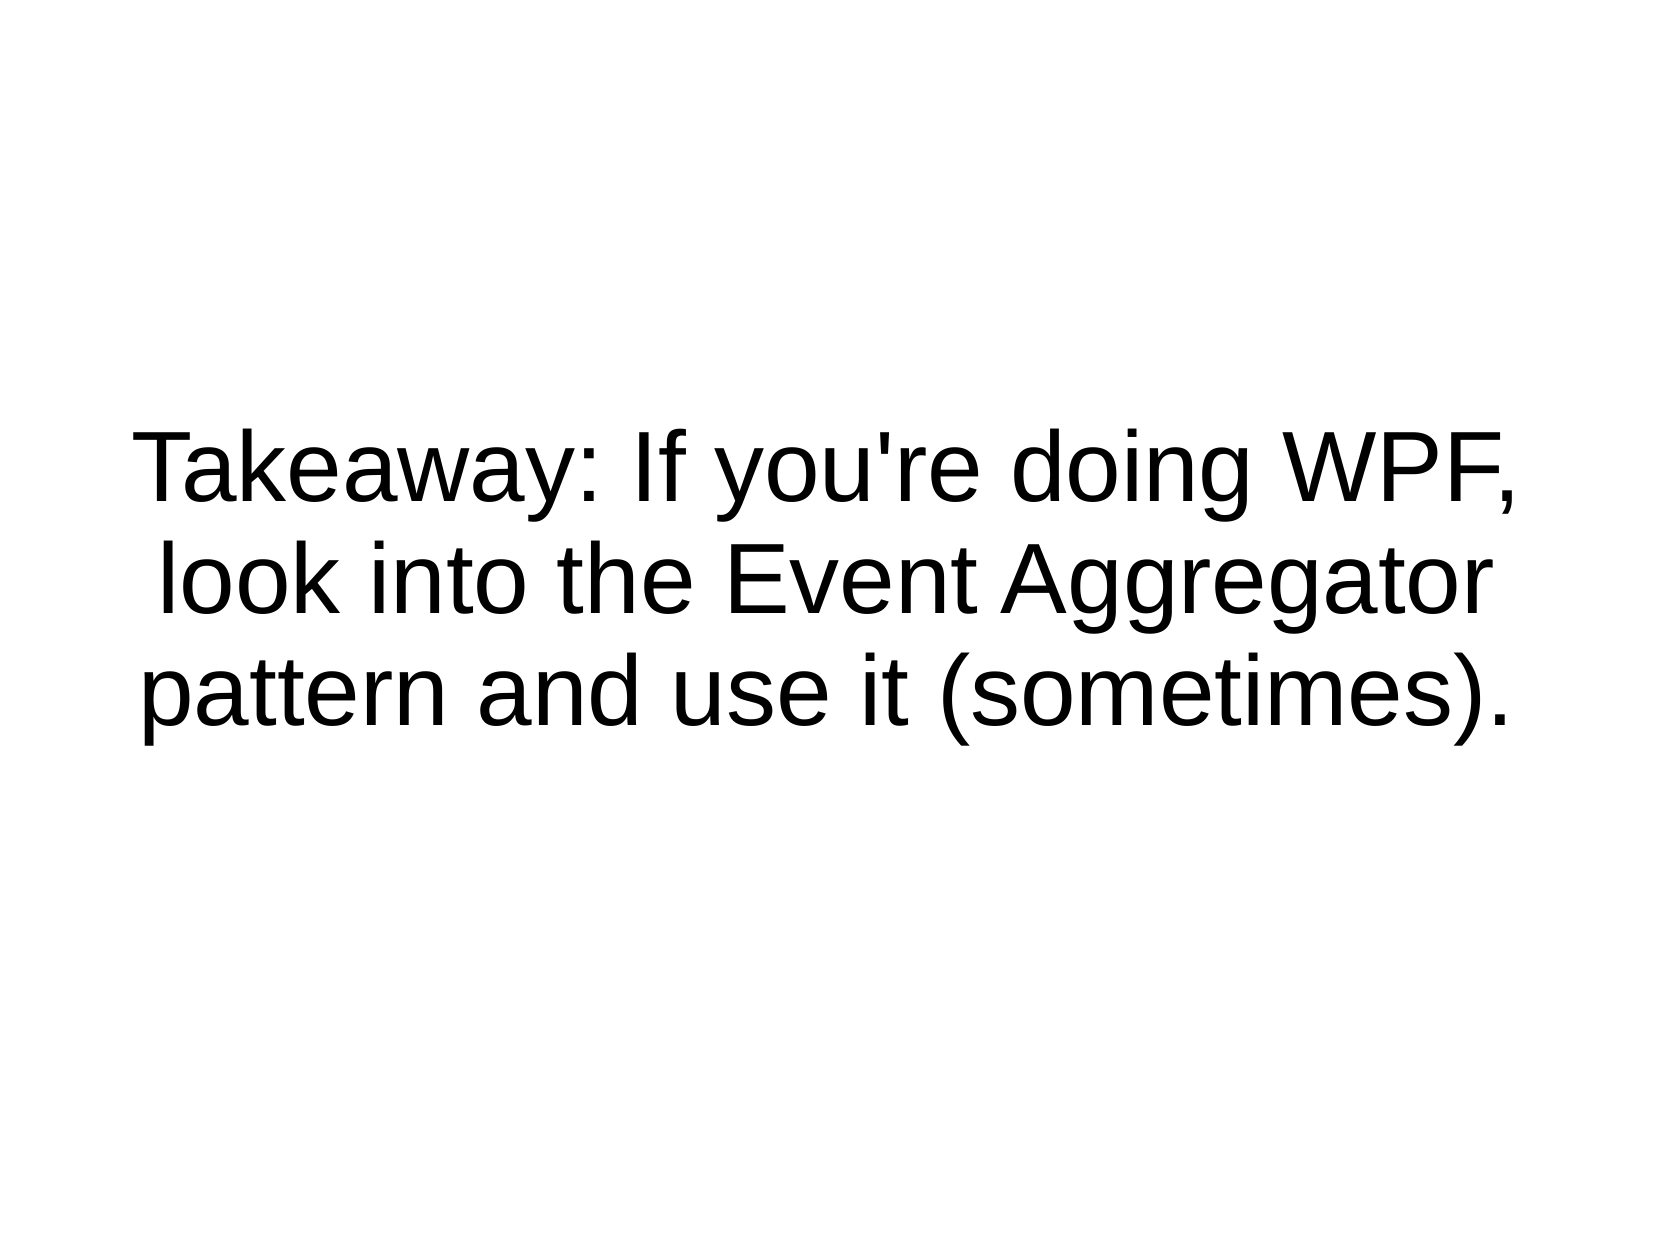

# Takeaway: If you're doing WPF, look into the Event Aggregator pattern and use it (sometimes).